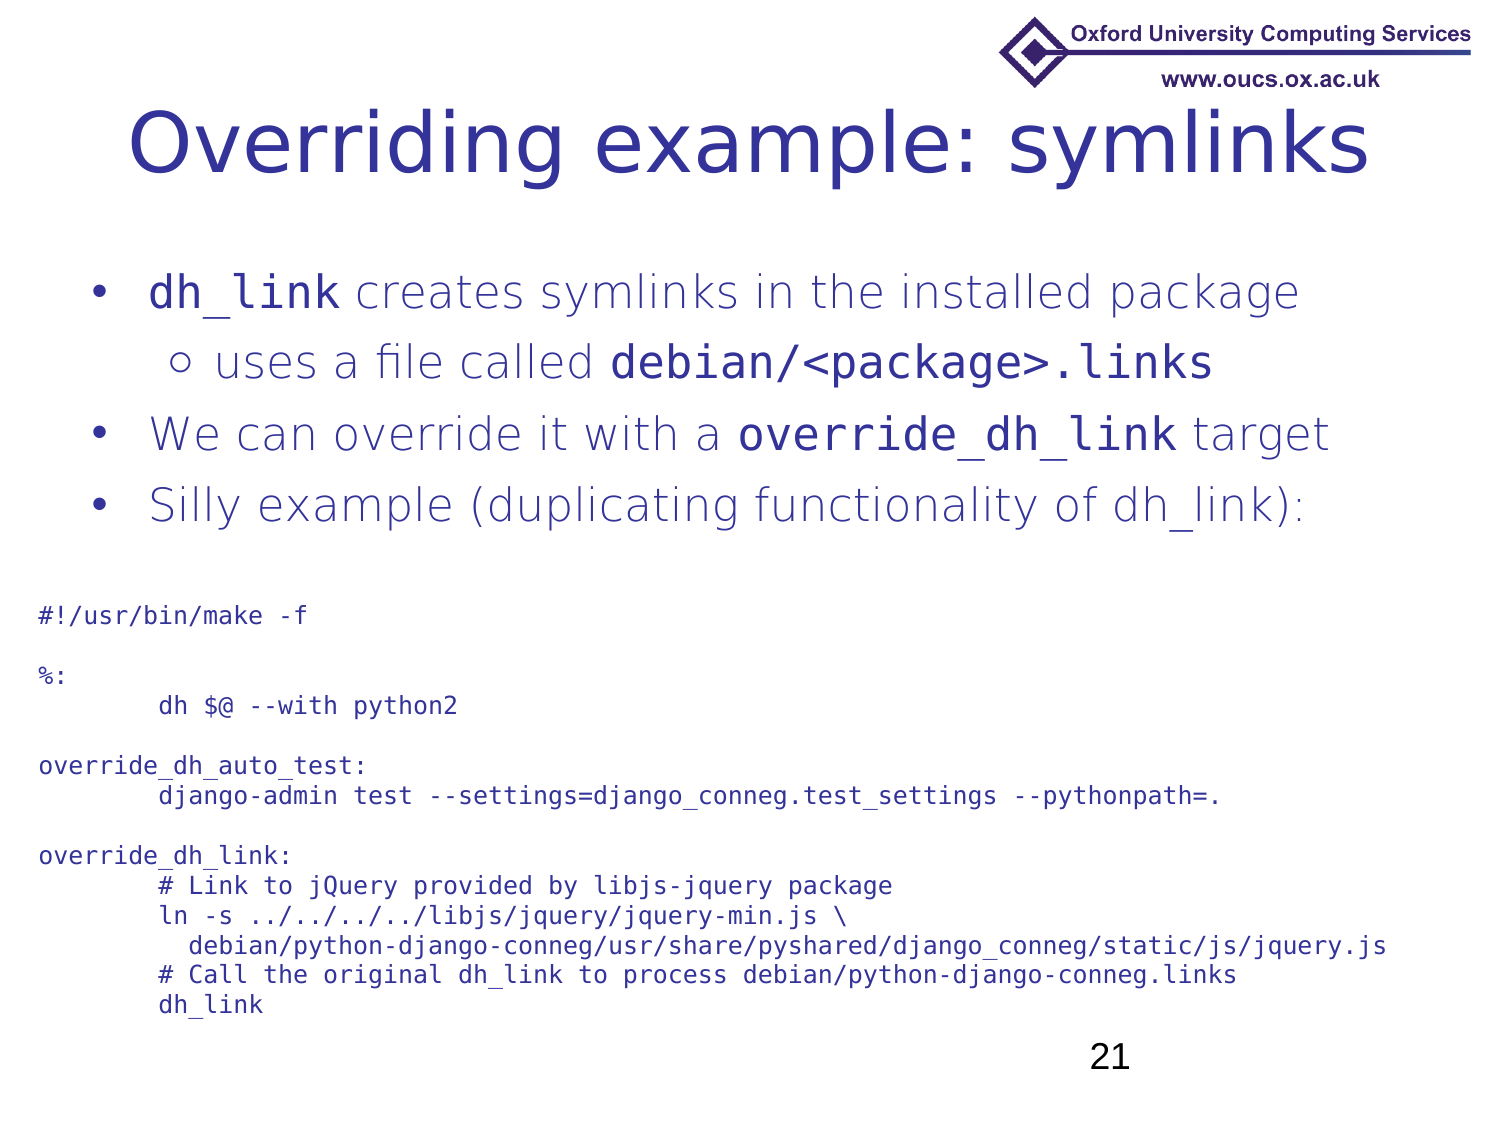

# Overriding example: symlinks
dh_link creates symlinks in the installed package
uses a file called debian/<package>.links
We can override it with a override_dh_link target
Silly example (duplicating functionality of dh_link):
#!/usr/bin/make -f
%:
 dh $@ --with python2
override_dh_auto_test:
 django-admin test --settings=django_conneg.test_settings --pythonpath=.
override_dh_link:
 # Link to jQuery provided by libjs-jquery package
 ln -s ../../../../libjs/jquery/jquery-min.js \
 debian/python-django-conneg/usr/share/pyshared/django_conneg/static/js/jquery.js
 # Call the original dh_link to process debian/python-django-conneg.links
 dh_link
21